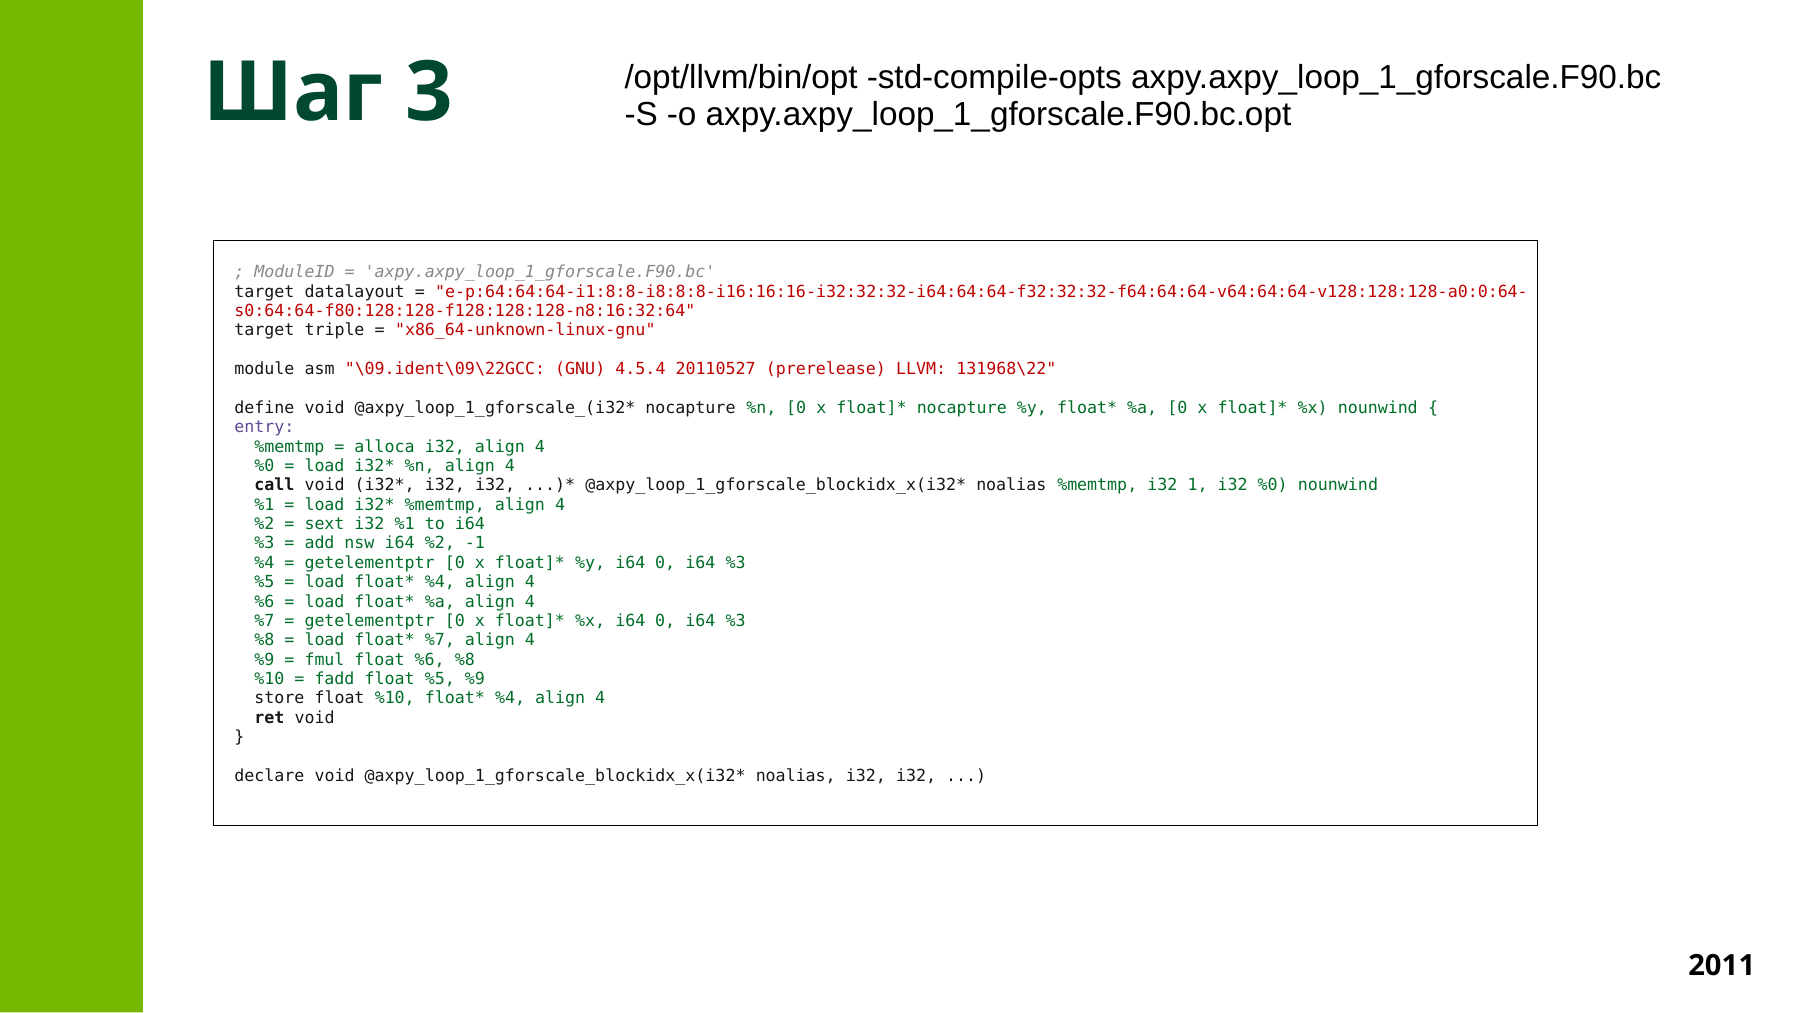

# Шаг 3
/opt/llvm/bin/opt -std-compile-opts axpy.axpy_loop_1_gforscale.F90.bc
-S -o axpy.axpy_loop_1_gforscale.F90.bc.opt